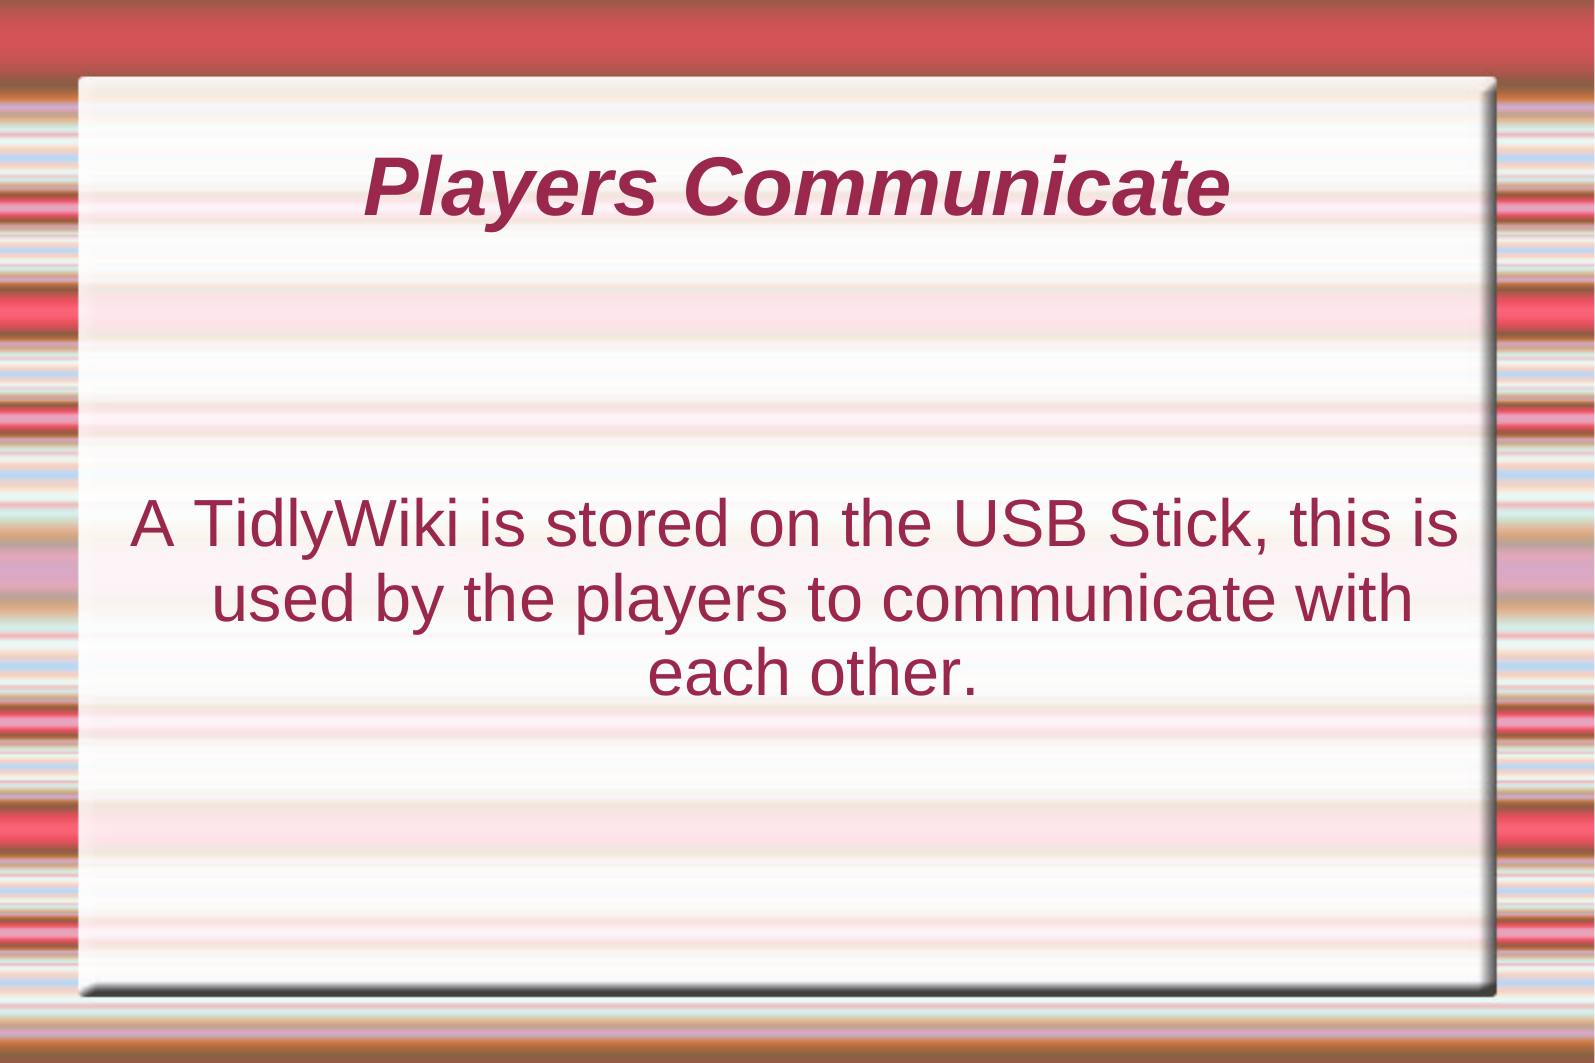

# Players Communicate
A TidlyWiki is stored on the USB Stick, this is used by the players to communicate with each other.